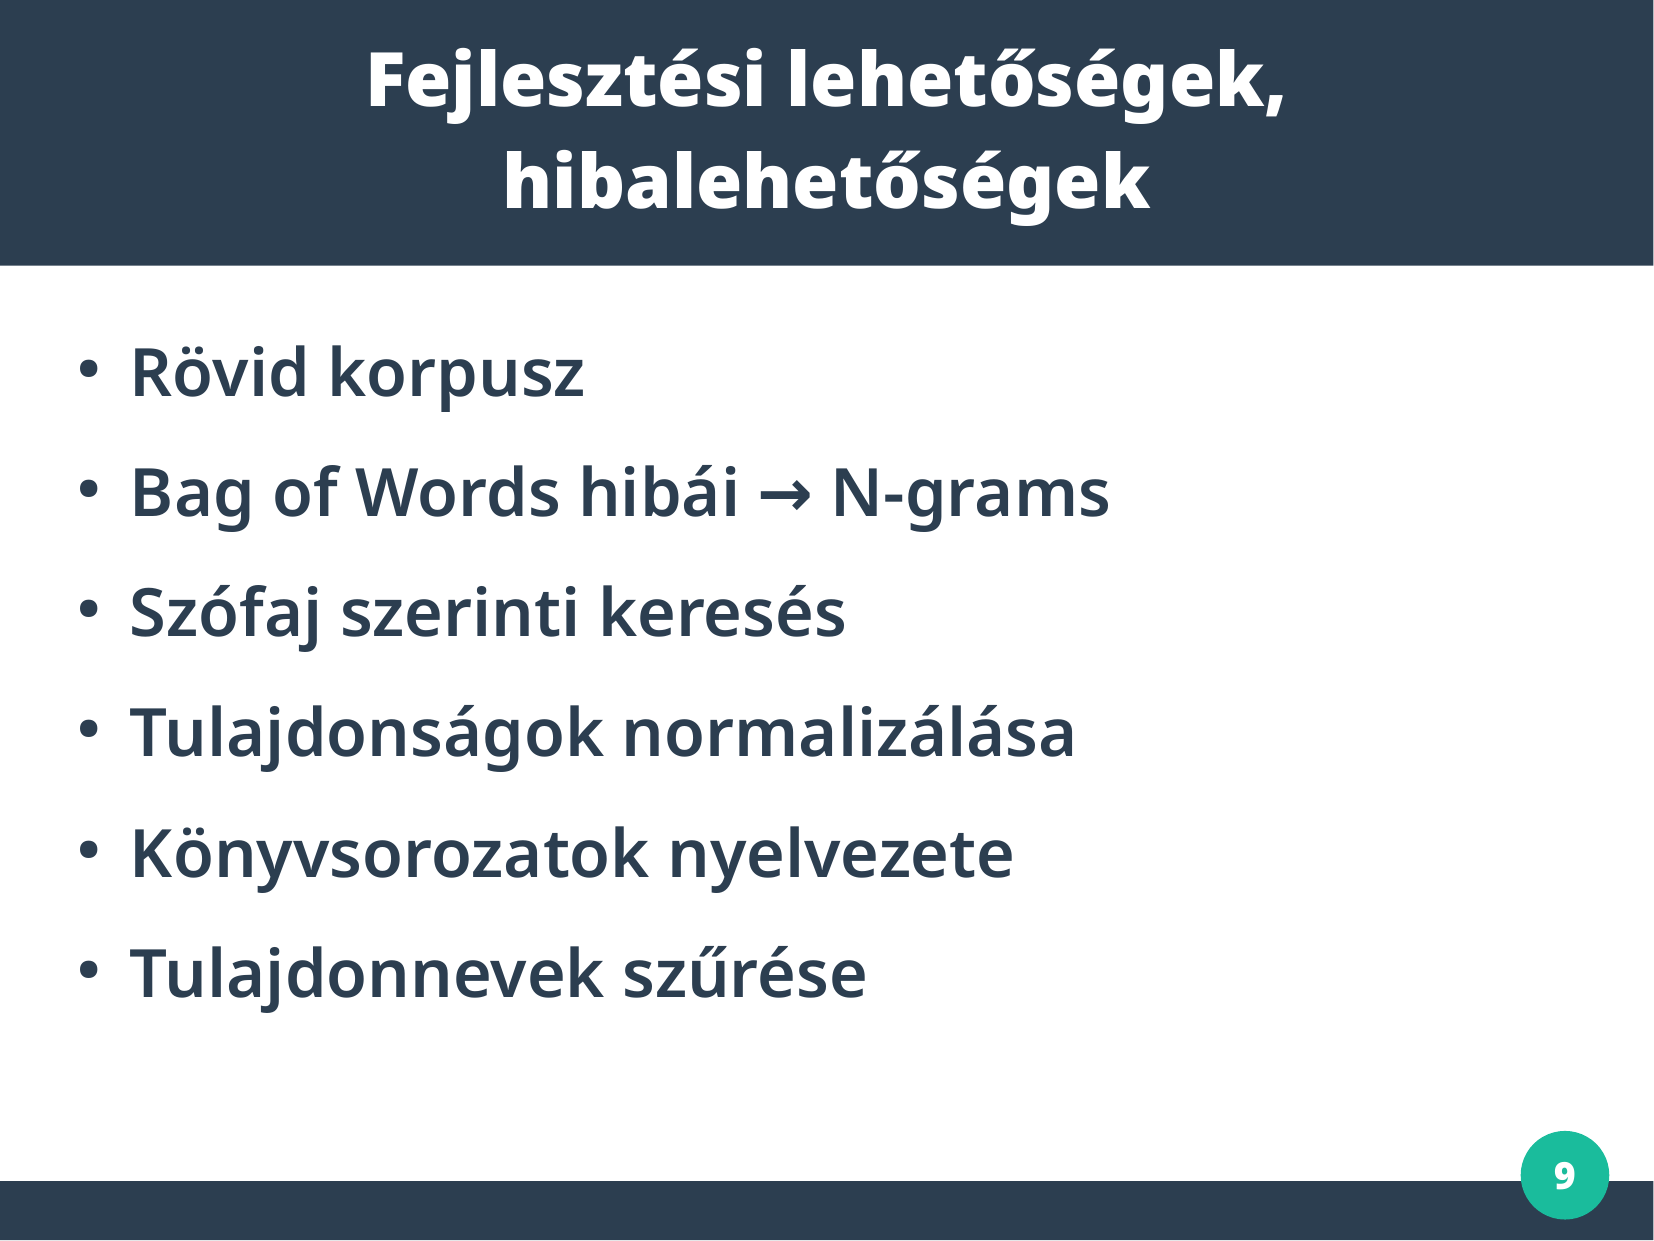

# Fejlesztési lehetőségek, hibalehetőségek
Rövid korpusz
Bag of Words hibái → N-grams
Szófaj szerinti keresés
Tulajdonságok normalizálása
Könyvsorozatok nyelvezete
Tulajdonnevek szűrése
9